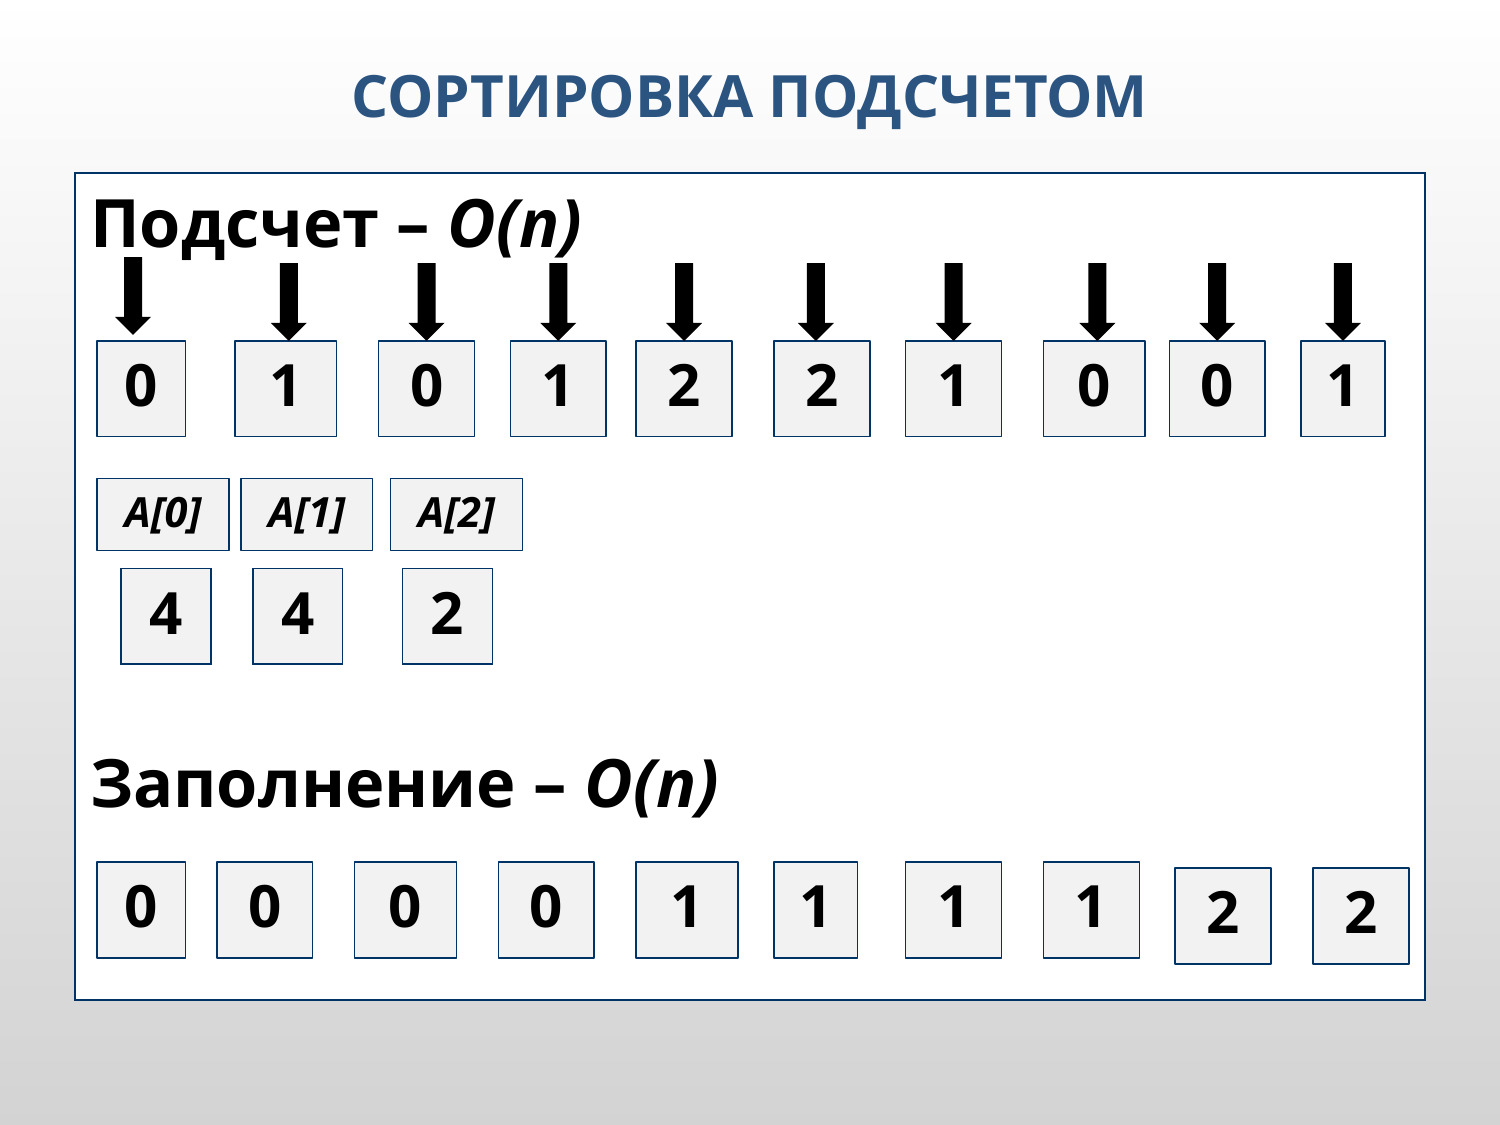

СОРТИРОВКА ПОДСЧЕТОМ
# Подсчет – O(n)
Заполнение – O(n)
0
1
0
1
2
2
1
0
0
1
A[0]
A[1]
A[2]
0
1
2
3
4
0
1
2
3
4
0
1
2
0
0
0
0
1
1
1
1
2
2